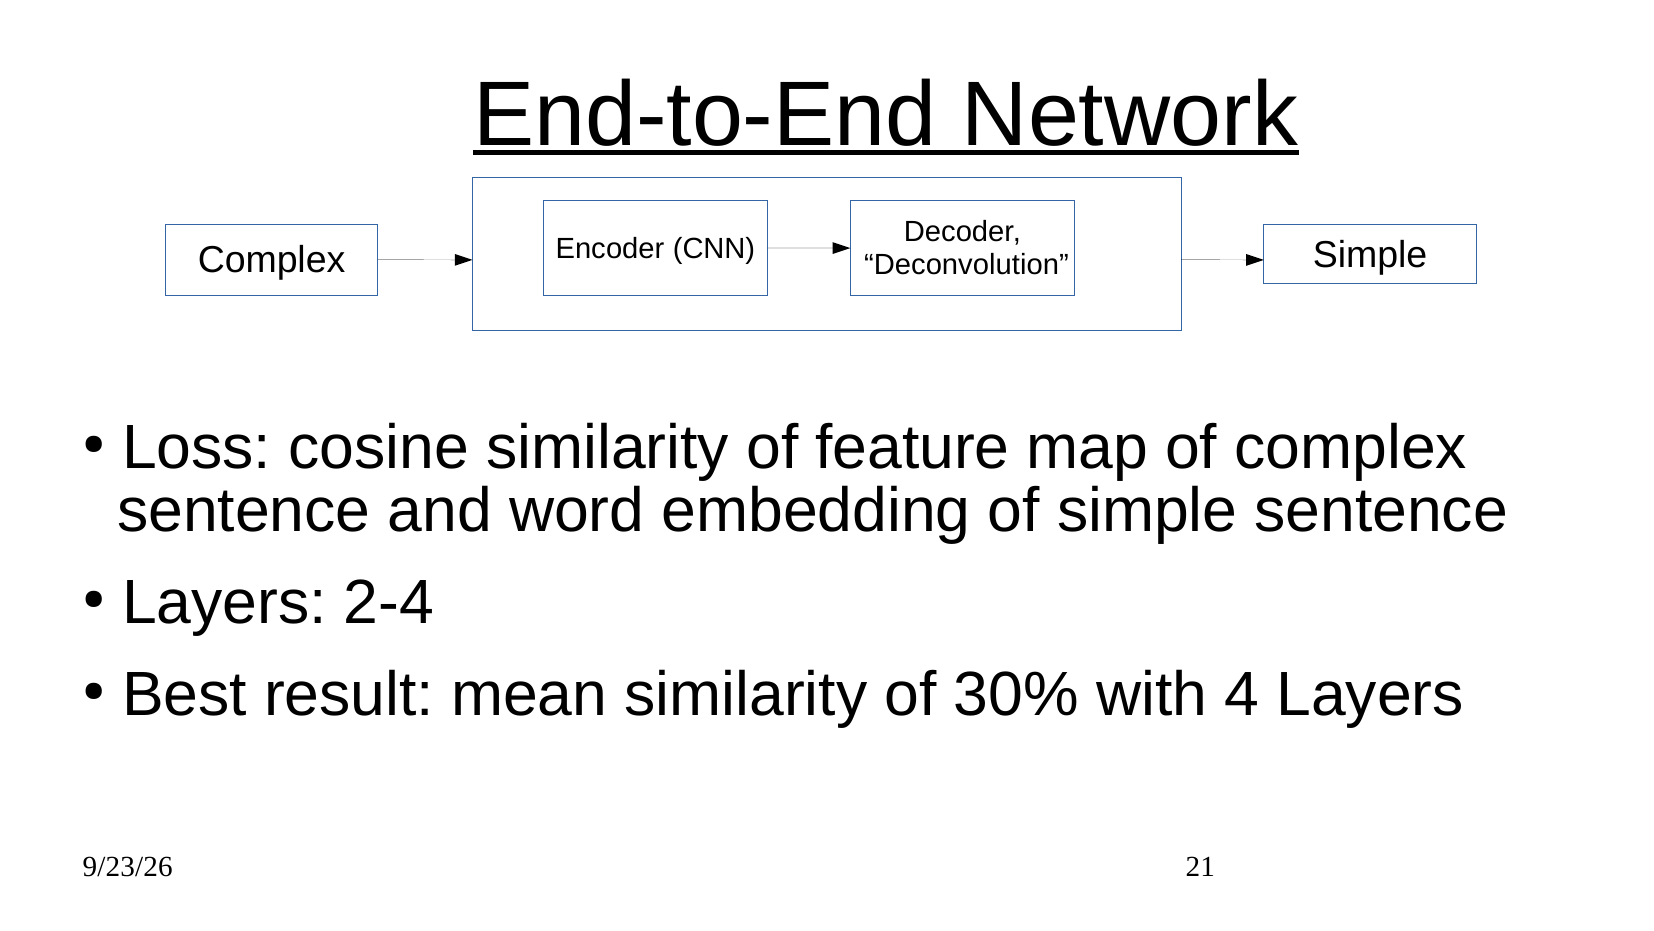

End-to-End Network
Encoder (CNN)
Decoder,
 “Deconvolution”
Complex
Simple
 Loss: cosine similarity of feature map of complex
 sentence and word embedding of simple sentence
 Layers: 2-4
 Best result: mean similarity of 30% with 4 Layers
#